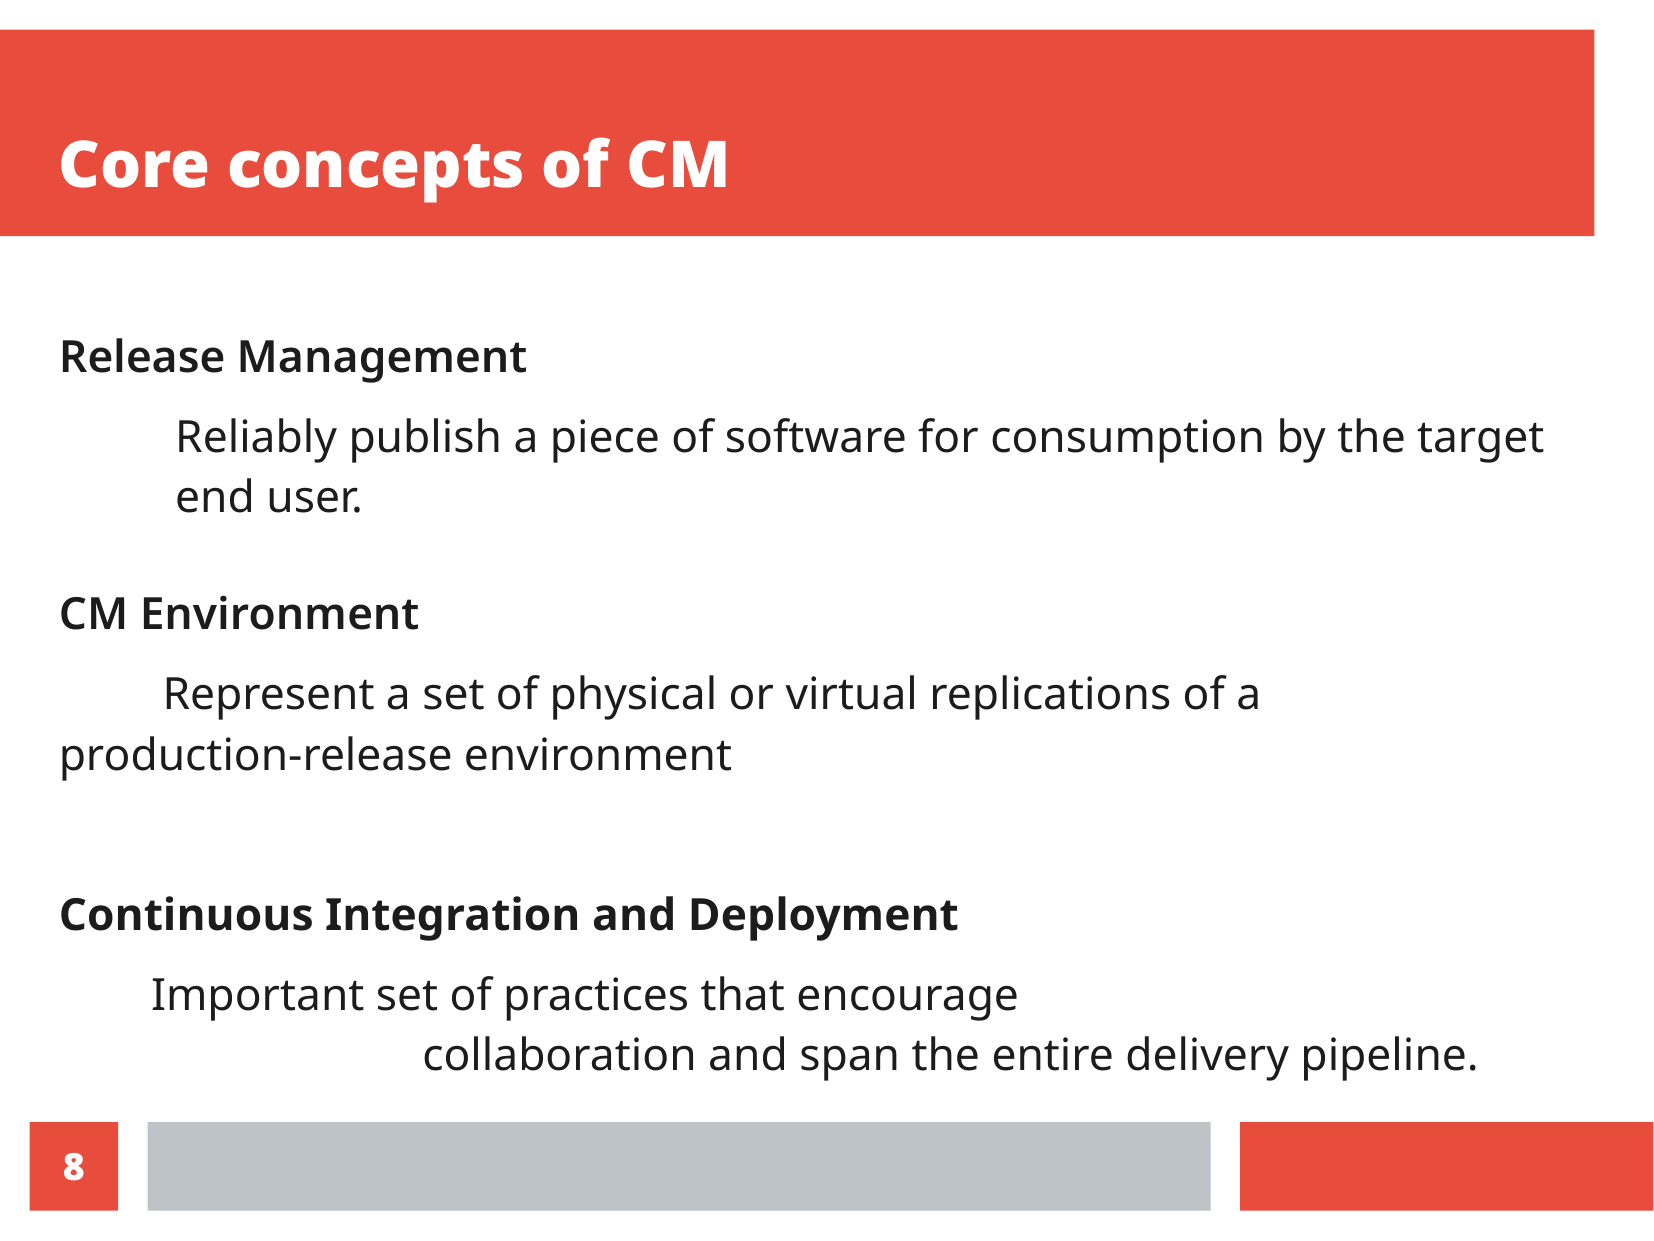

# Core concepts of CM
Release Management
Reliably publish a piece of software for consumption by the target end user.
CM Environment
 Represent a set of physical or virtual replications of a 			 production-release environment
Continuous Integration and Deployment
 Important set of practices that encourage 								 						collaboration and span the entire delivery pipeline.
8